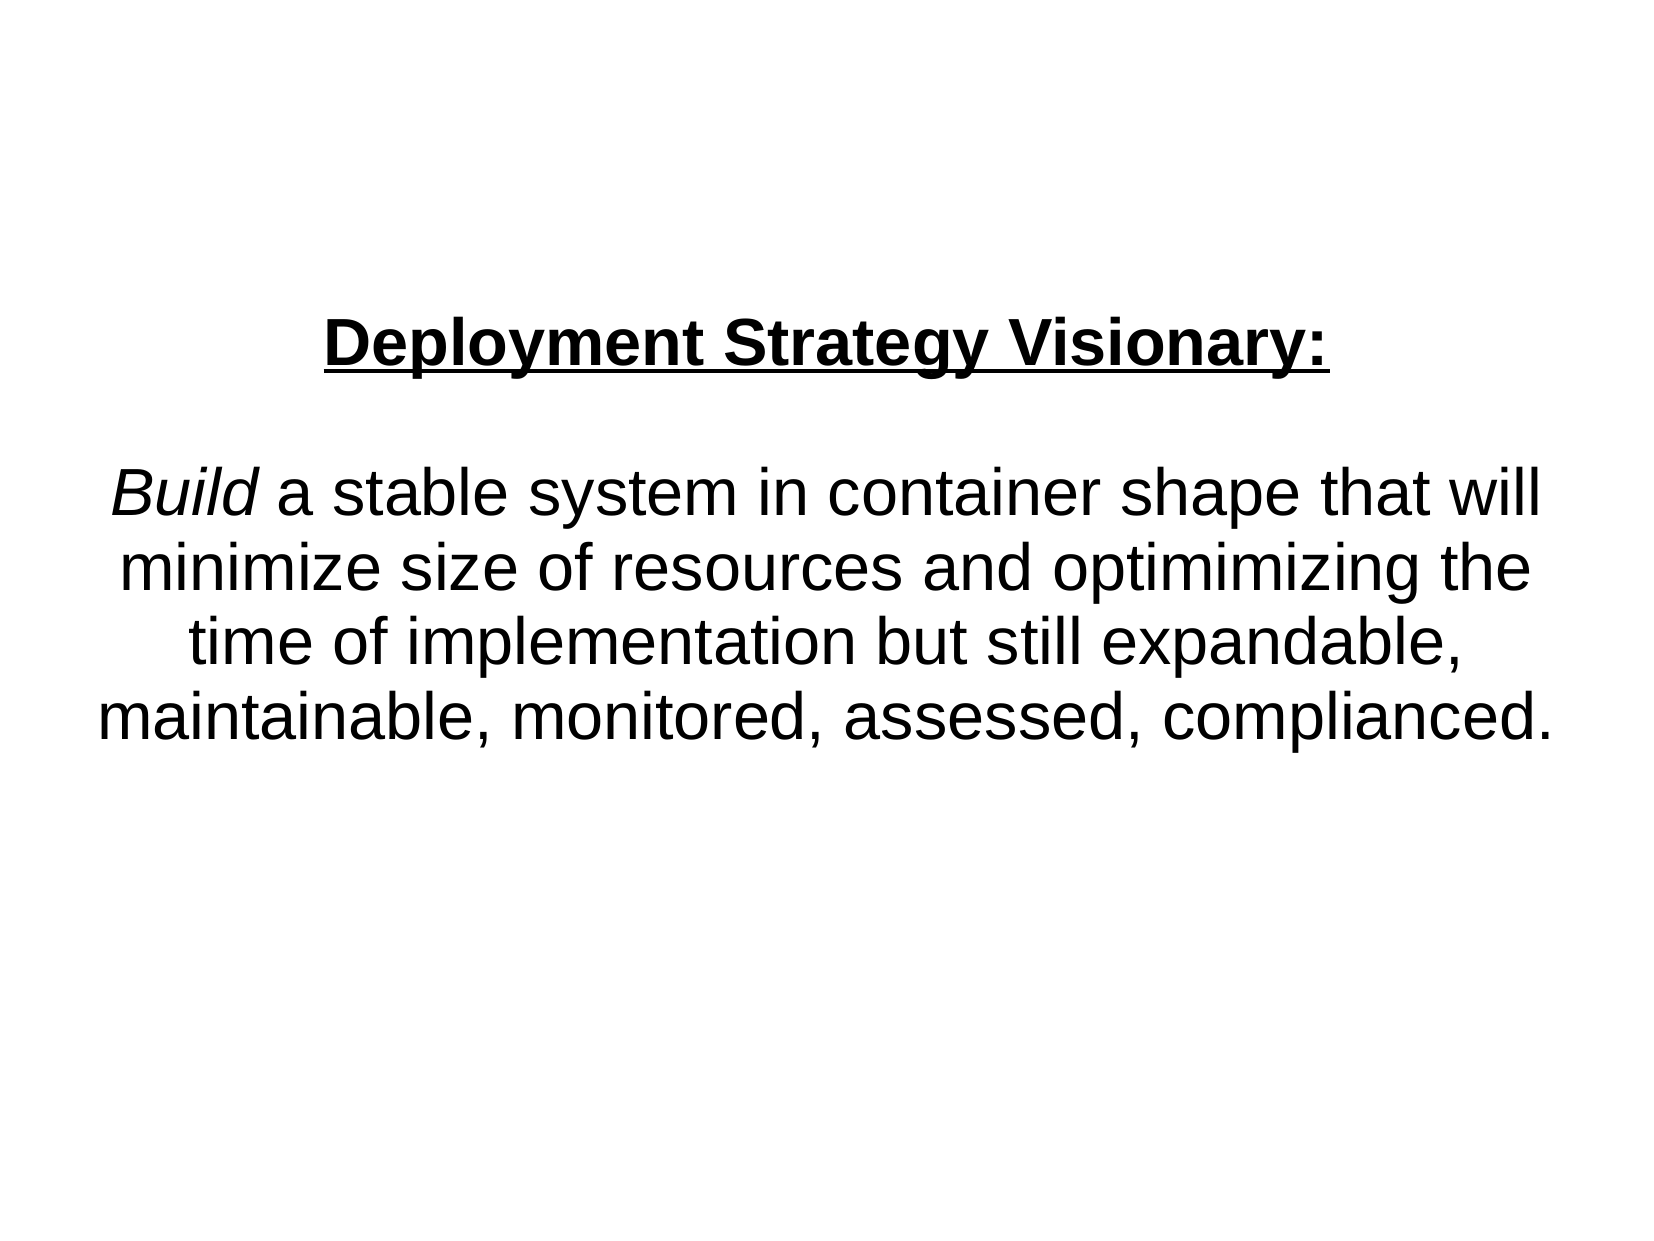

# Deployment Strategy Visionary:
Build a stable system in container shape that will minimize size of resources and optimimizing the time of implementation but still expandable, maintainable, monitored, assessed, complianced.